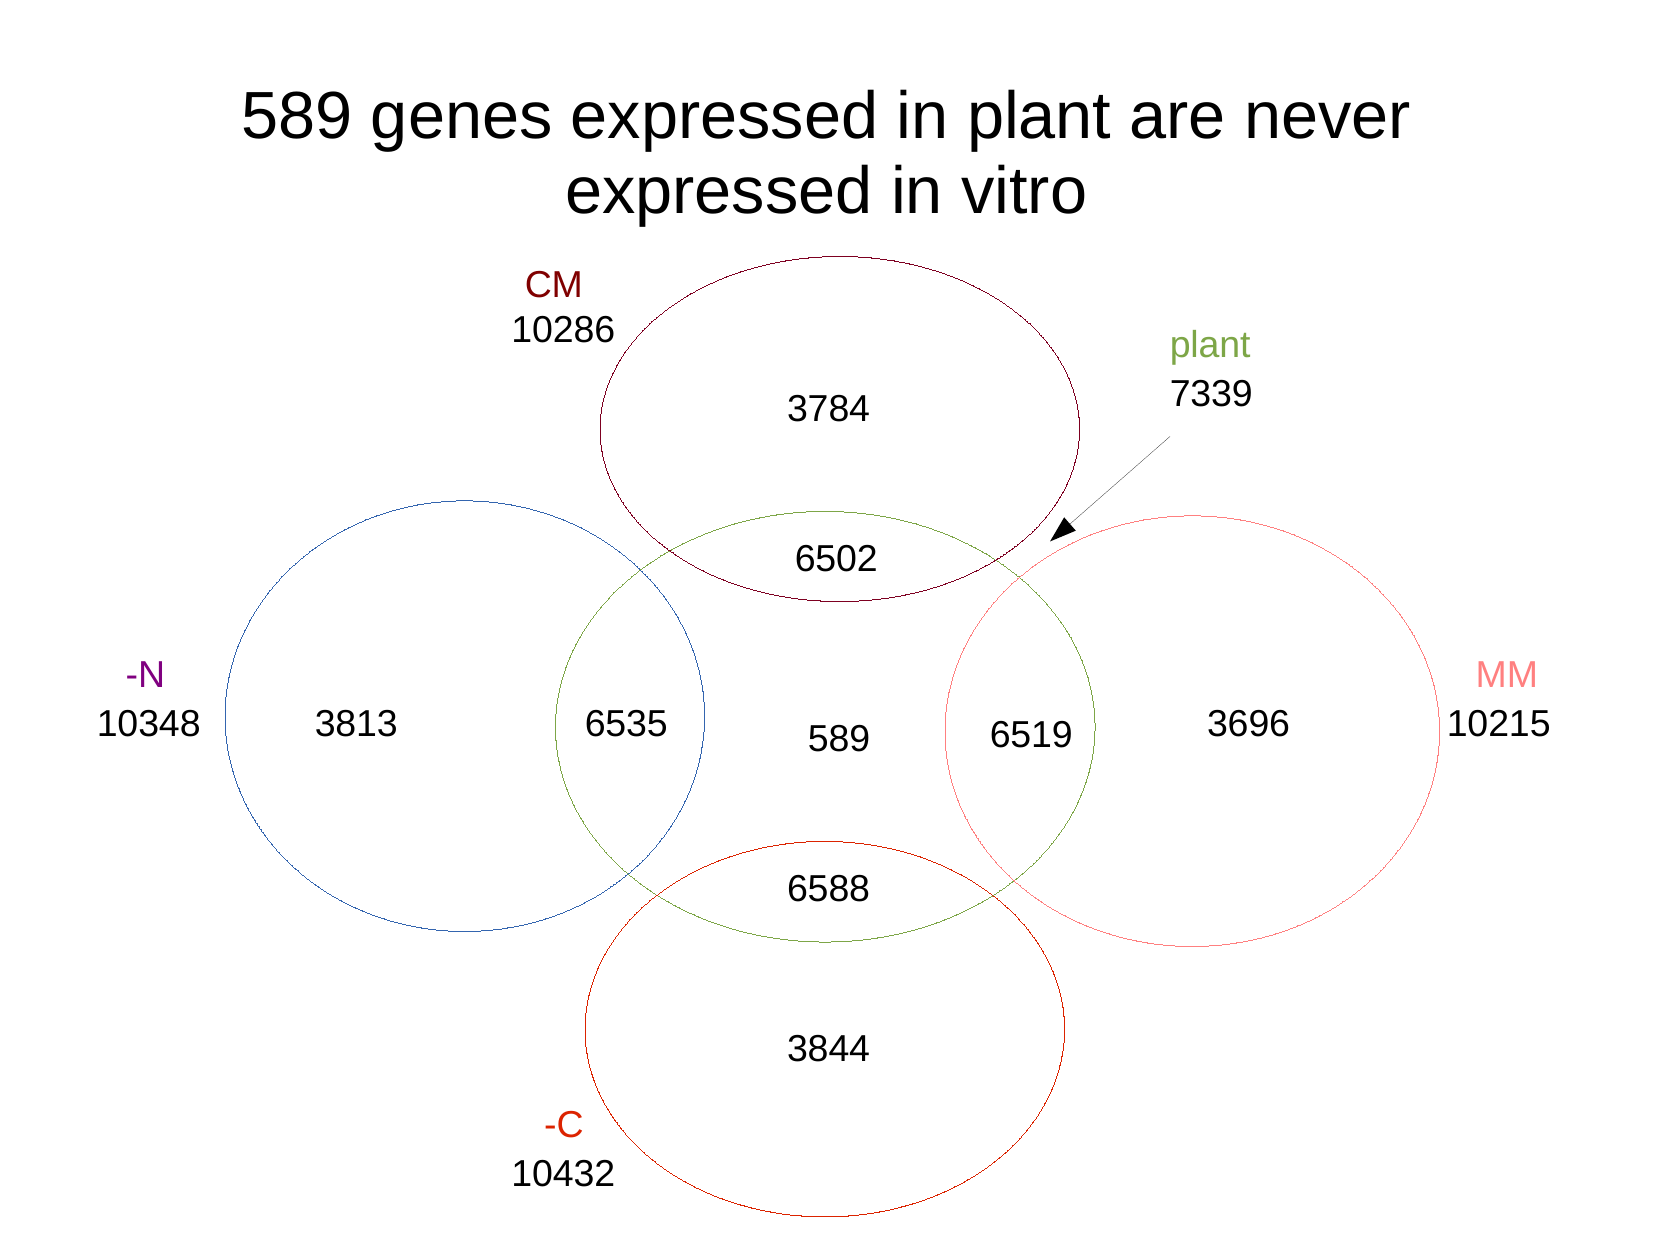

# 589 genes expressed in plant are never expressed in vitro
CM
10286
plant
7339
3784
6502
-N
MM
3813
6535
3696
10348
10215
6519
589
6588
3844
-C
10432